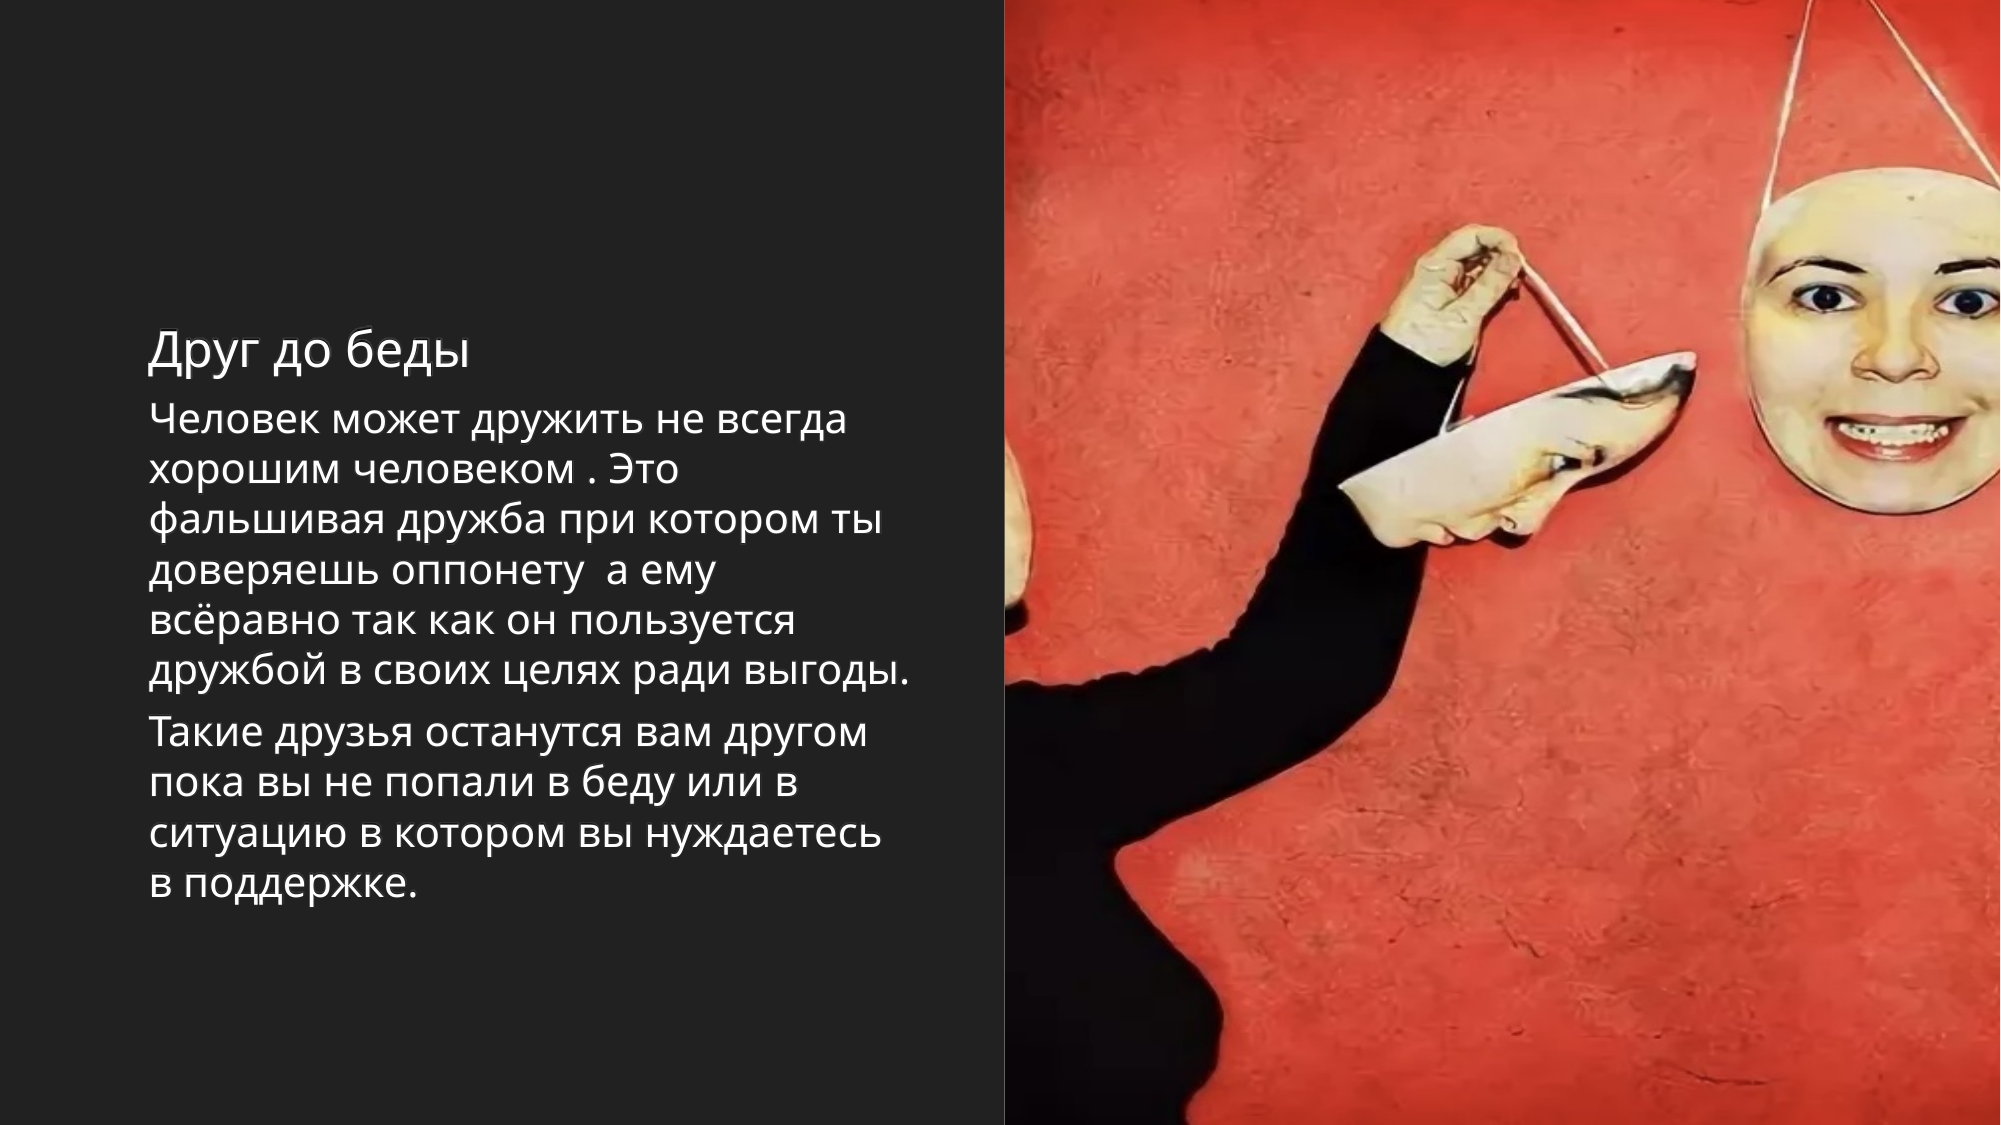

# Друг до беды
Человек может дружить не всегда хорошим человеком . Это фальшивая дружба при котором ты доверяешь оппонету  а ему всёравно так как он пользуется дружбой в своих целях ради выгоды.
Такие друзья останутся вам другом пока вы не попали в беду или в ситуацию в котором вы нуждаетесь в поддержке.